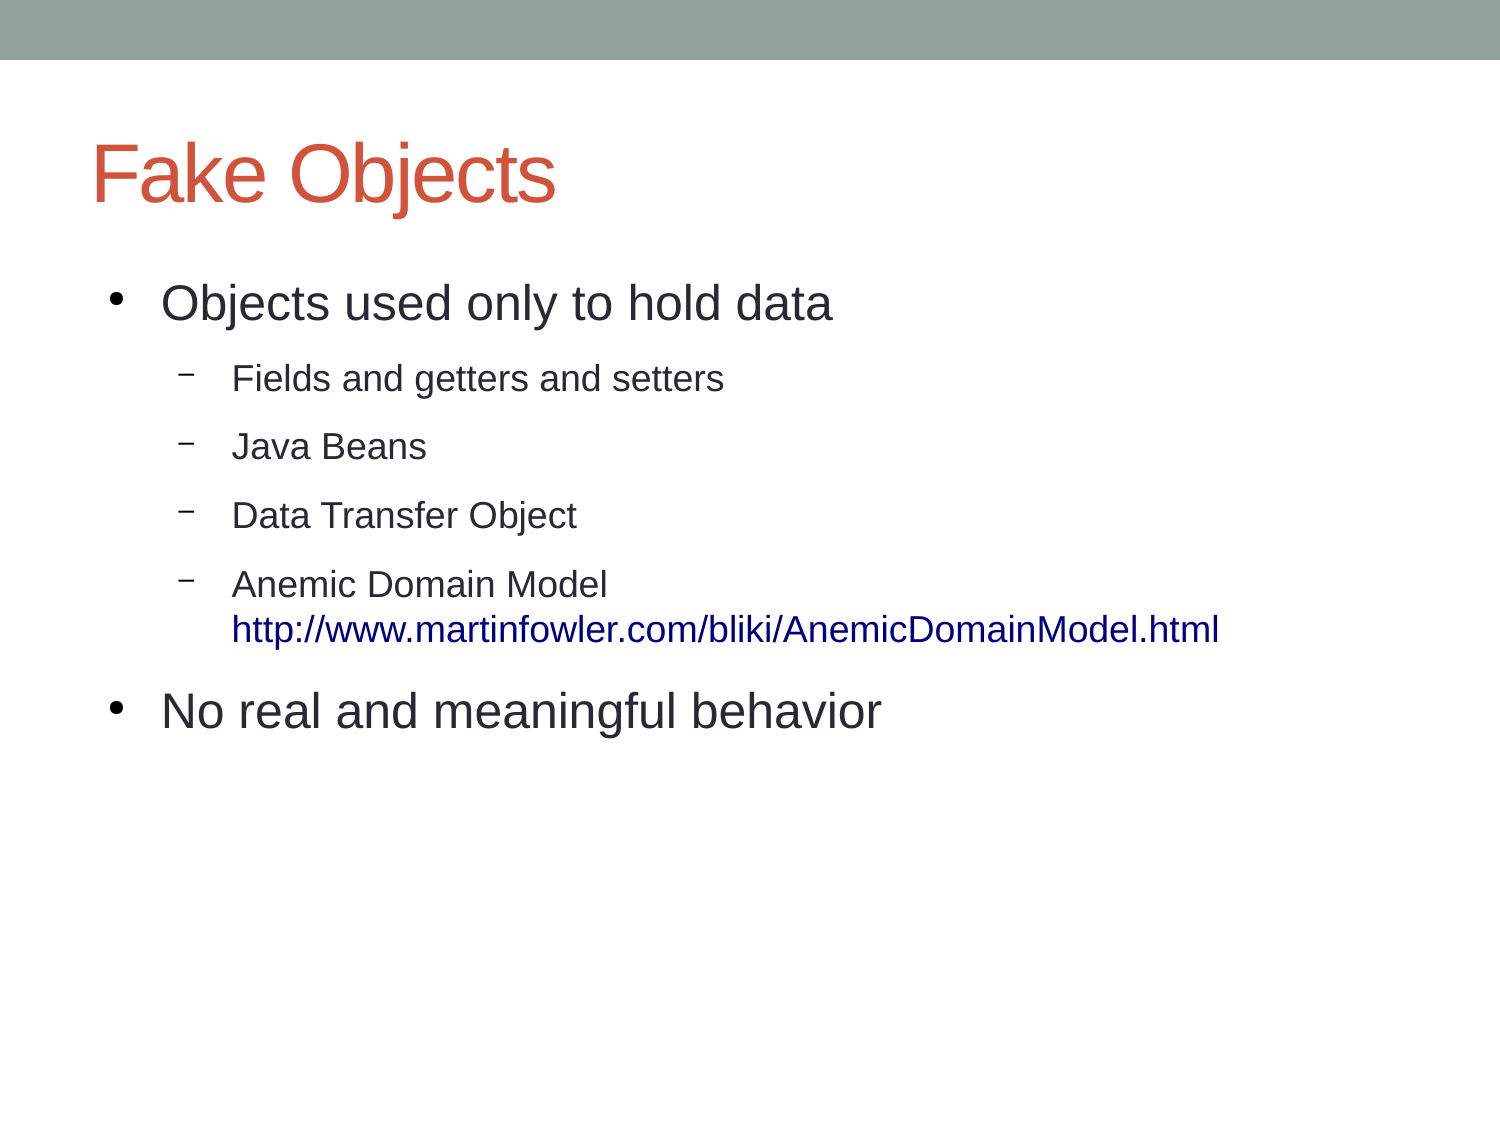

# Fake Objects
Objects used only to hold data
Fields and getters and setters
Java Beans
Data Transfer Object
Anemic Domain Model http://www.martinfowler.com/bliki/AnemicDomainModel.html
No real and meaningful behavior